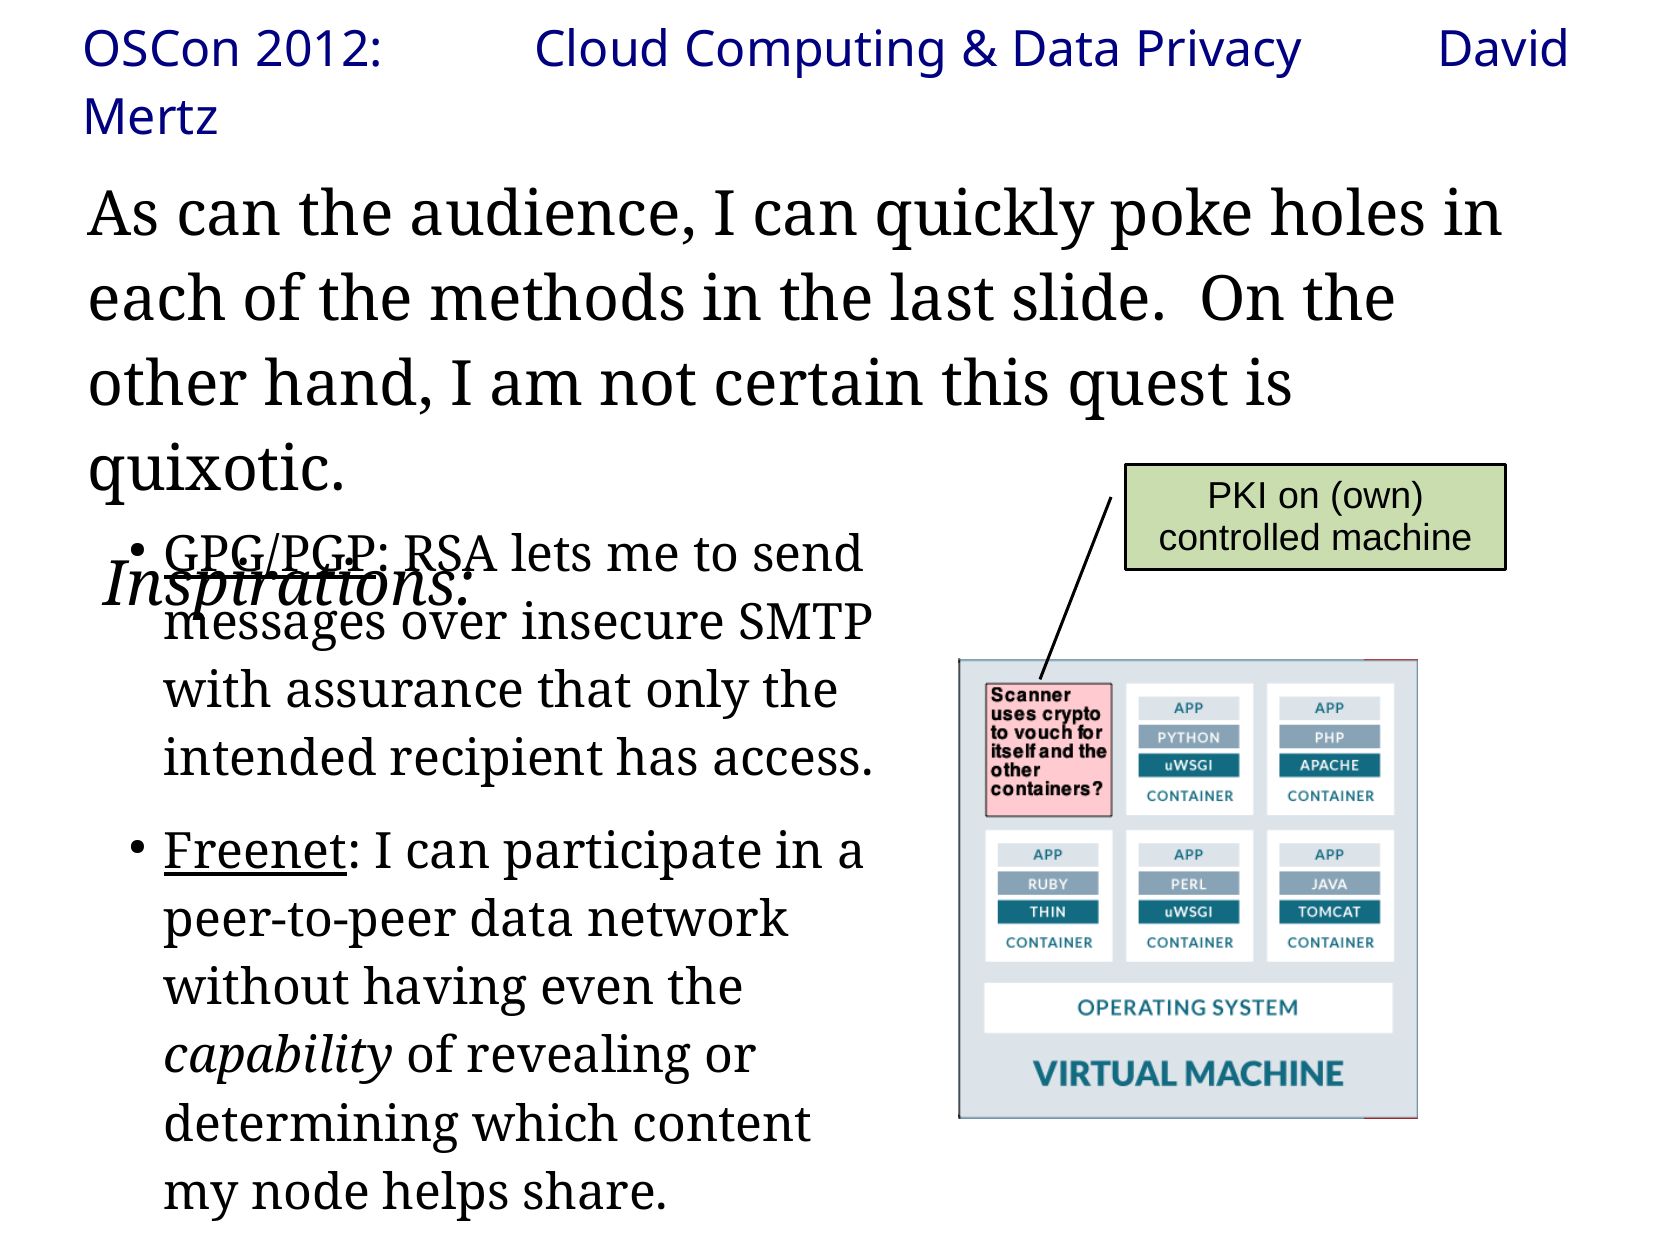

# OSCon 2012: 		Cloud Computing & Data Privacy		David Mertz
As can the audience, I can quickly poke holes in each of the methods in the last slide. On the other hand, I am not certain this quest is quixotic.
 Inspirations:
PKI on (own)
controlled machine
GPG/PGP: RSA lets me to send messages over insecure SMTP with assurance that only the intended recipient has access.
Freenet: I can participate in a peer-to-peer data network without having even the capability of revealing or determining which content my node helps share.